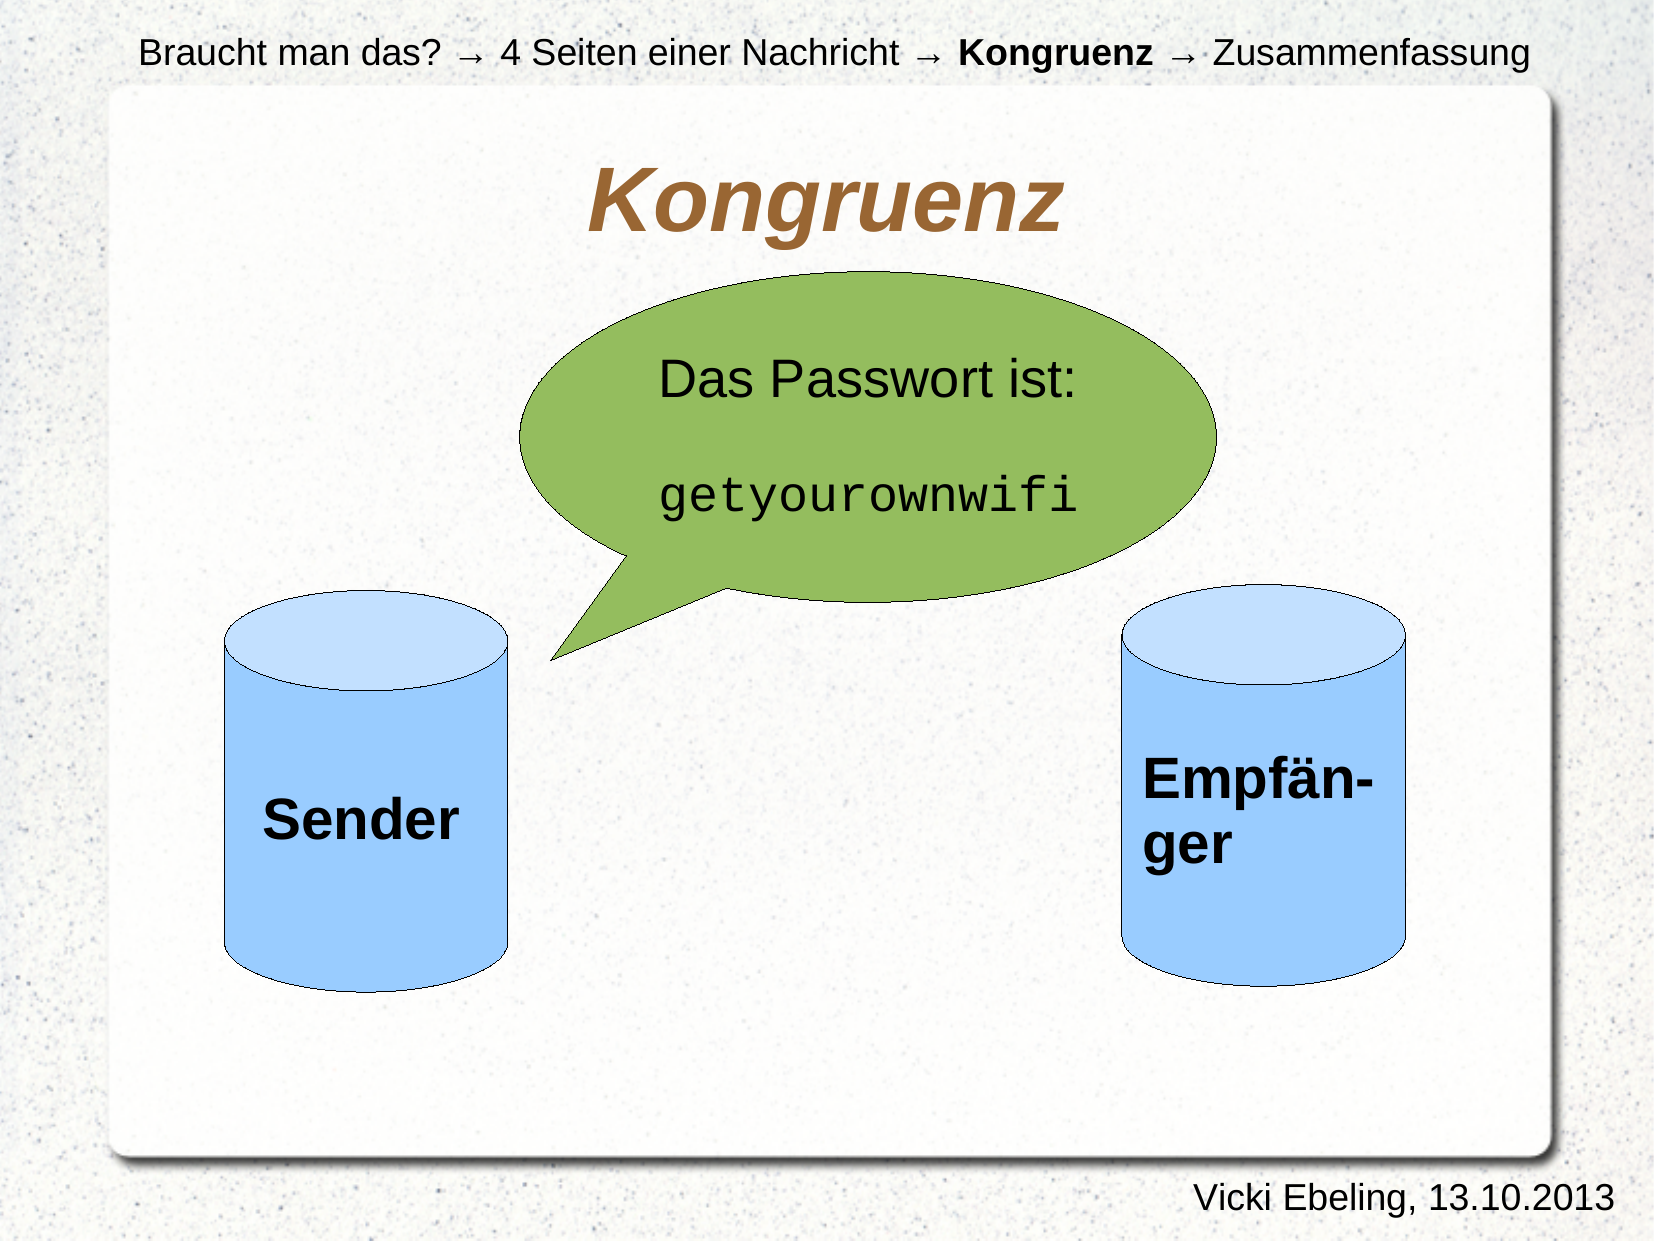

Braucht man das? → 4 Seiten einer Nachricht → Kongruenz → Zusammenfassung
# Kongruenz
Das Passwort ist:
getyourownwifi
Empfän-
ger
Sender
Vicki Ebeling, 13.10.2013